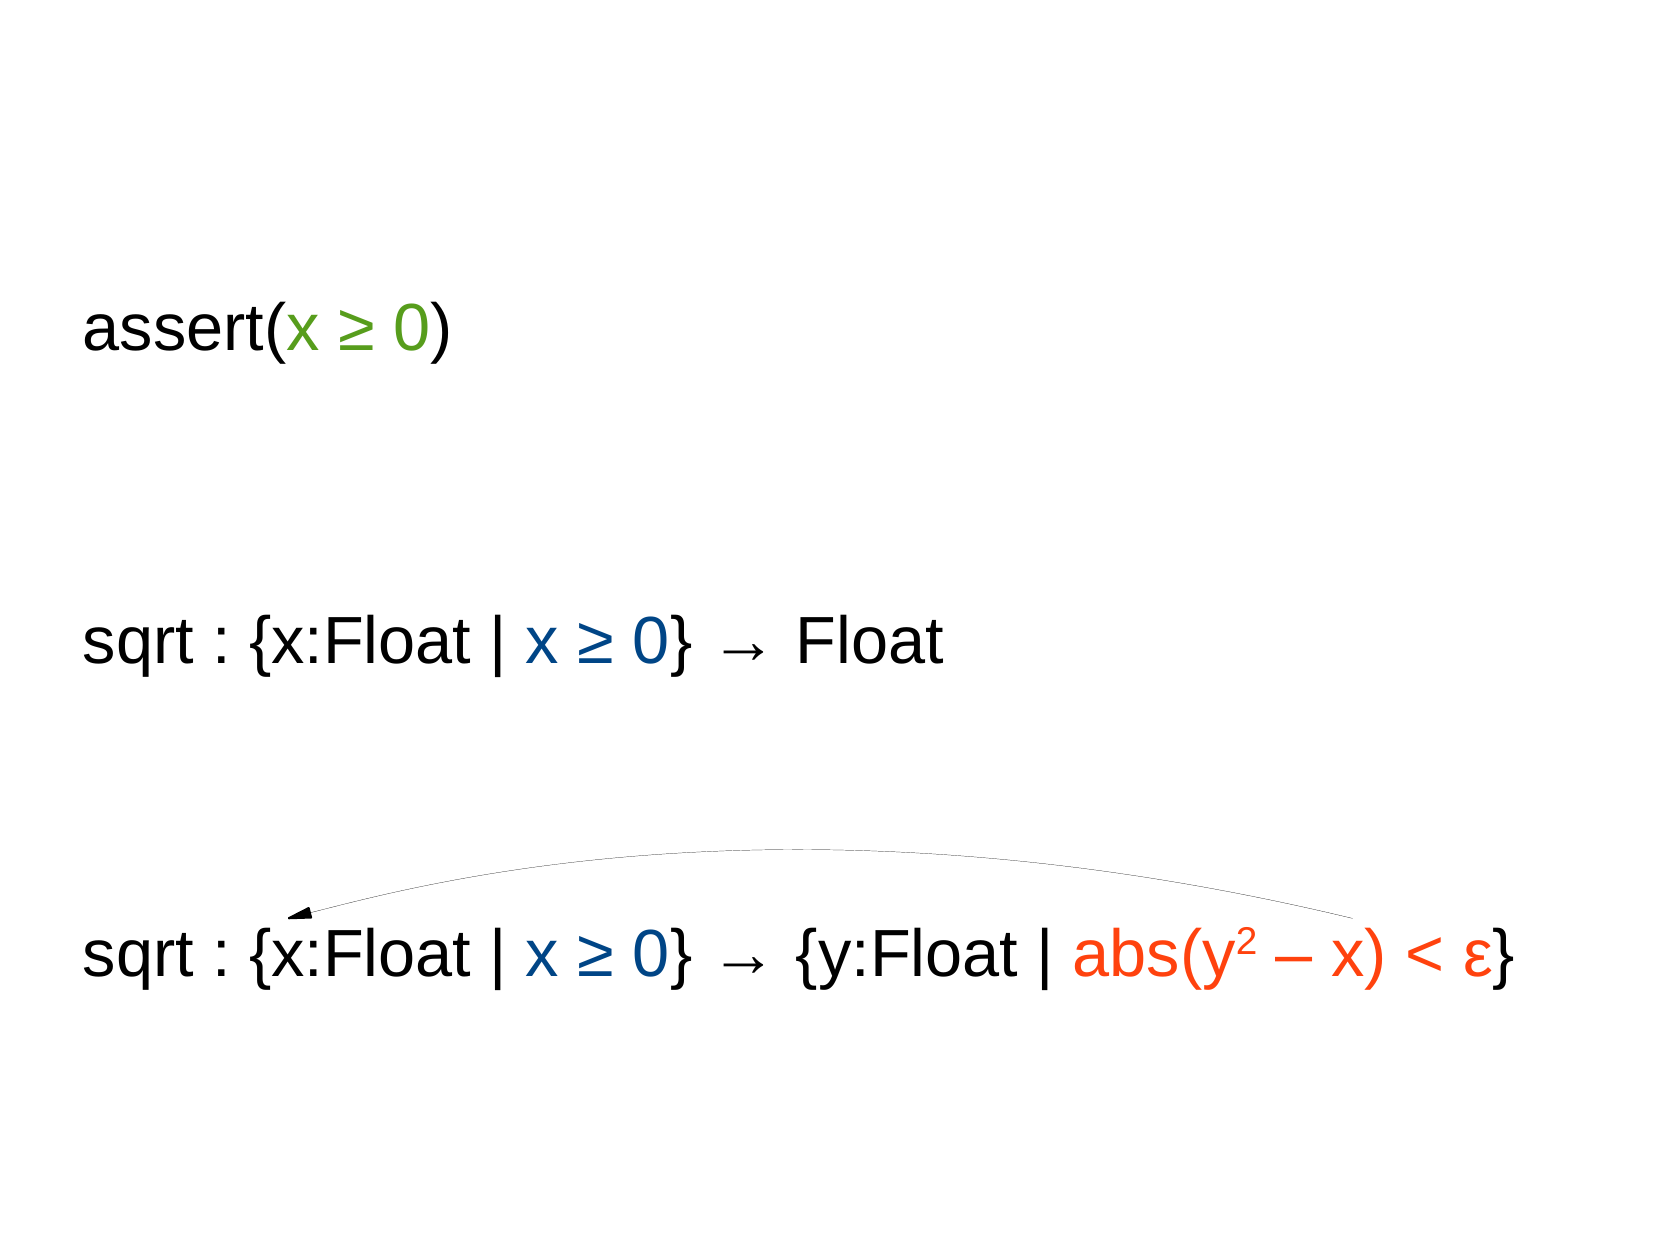

#
assert(x ≥ 0)
sqrt : {x:Float | x ≥ 0} → Float
sqrt : {x:Float | x ≥ 0} → {y:Float | abs(y2 – x) < ε}